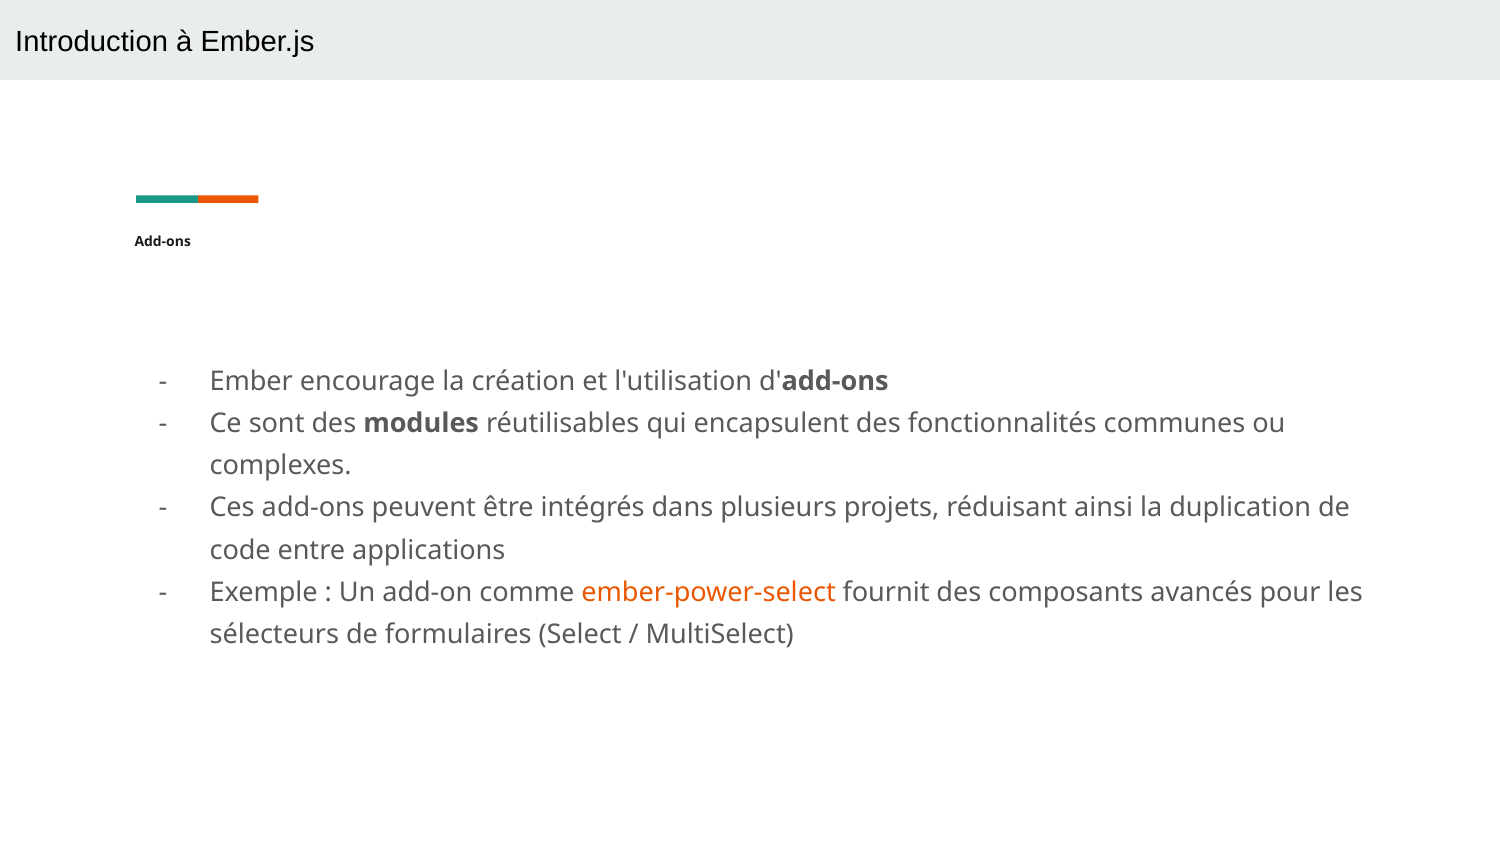

# Add-ons
Ember encourage la création et l'utilisation d'add-ons
Ce sont des modules réutilisables qui encapsulent des fonctionnalités communes ou complexes.
Ces add-ons peuvent être intégrés dans plusieurs projets, réduisant ainsi la duplication de code entre applications
Exemple : Un add-on comme ember-power-select fournit des composants avancés pour les sélecteurs de formulaires (Select / MultiSelect)